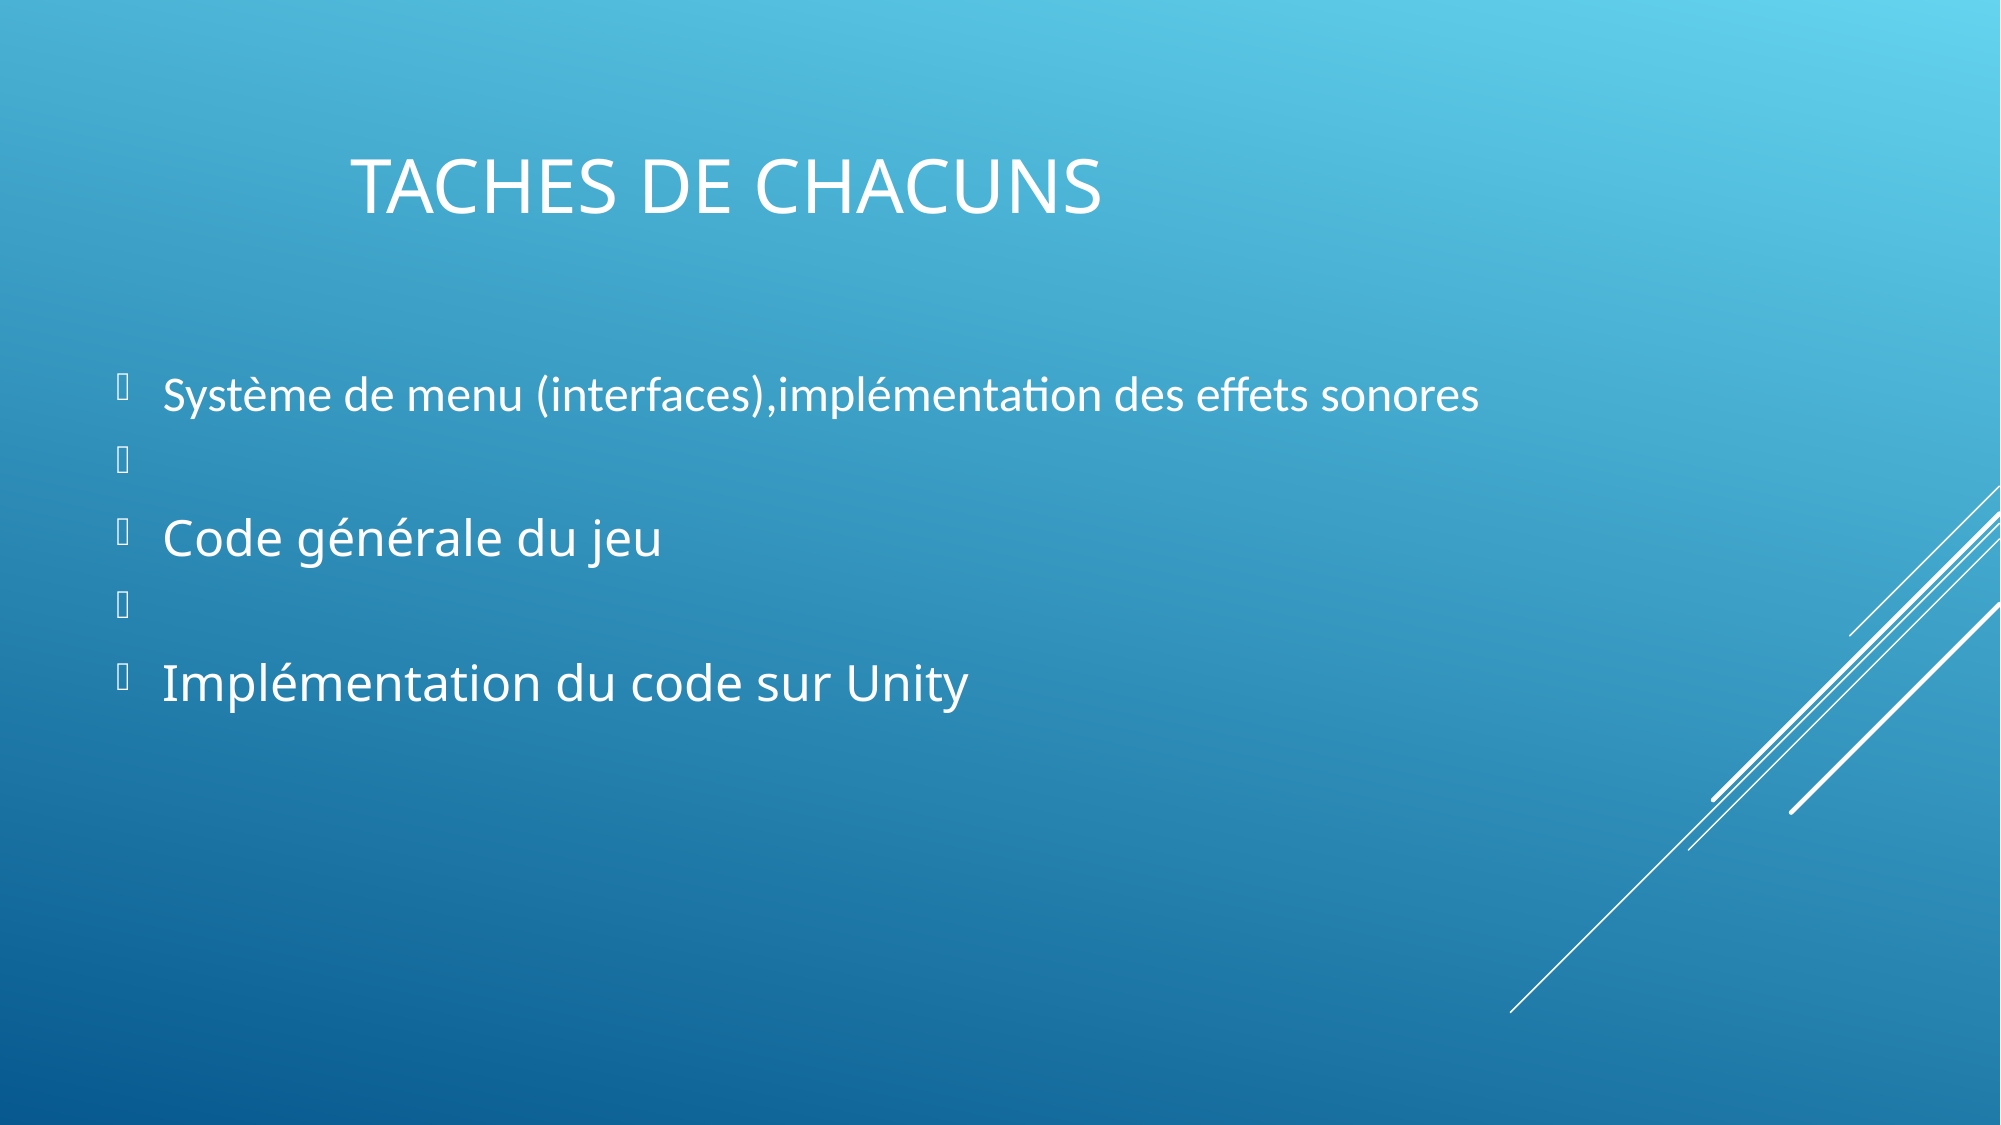

# Taches de chacuns
Système de menu (interfaces),implémentation des effets sonores
Code générale du jeu
Implémentation du code sur Unity